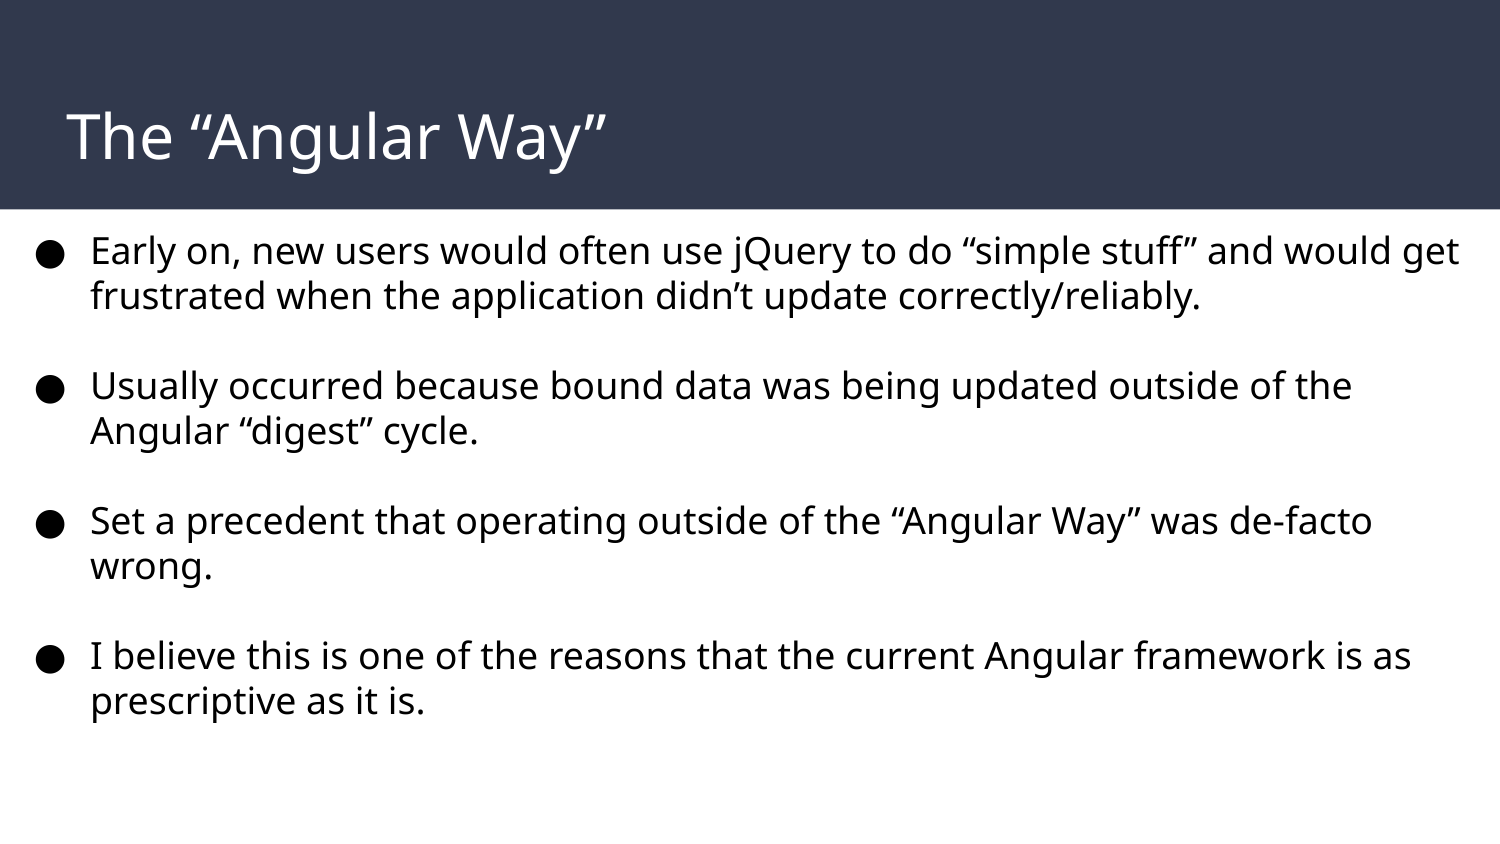

# The “Angular Way”
Early on, new users would often use jQuery to do “simple stuff” and would get frustrated when the application didn’t update correctly/reliably.
Usually occurred because bound data was being updated outside of the Angular “digest” cycle.
Set a precedent that operating outside of the “Angular Way” was de-facto wrong.
I believe this is one of the reasons that the current Angular framework is as prescriptive as it is.